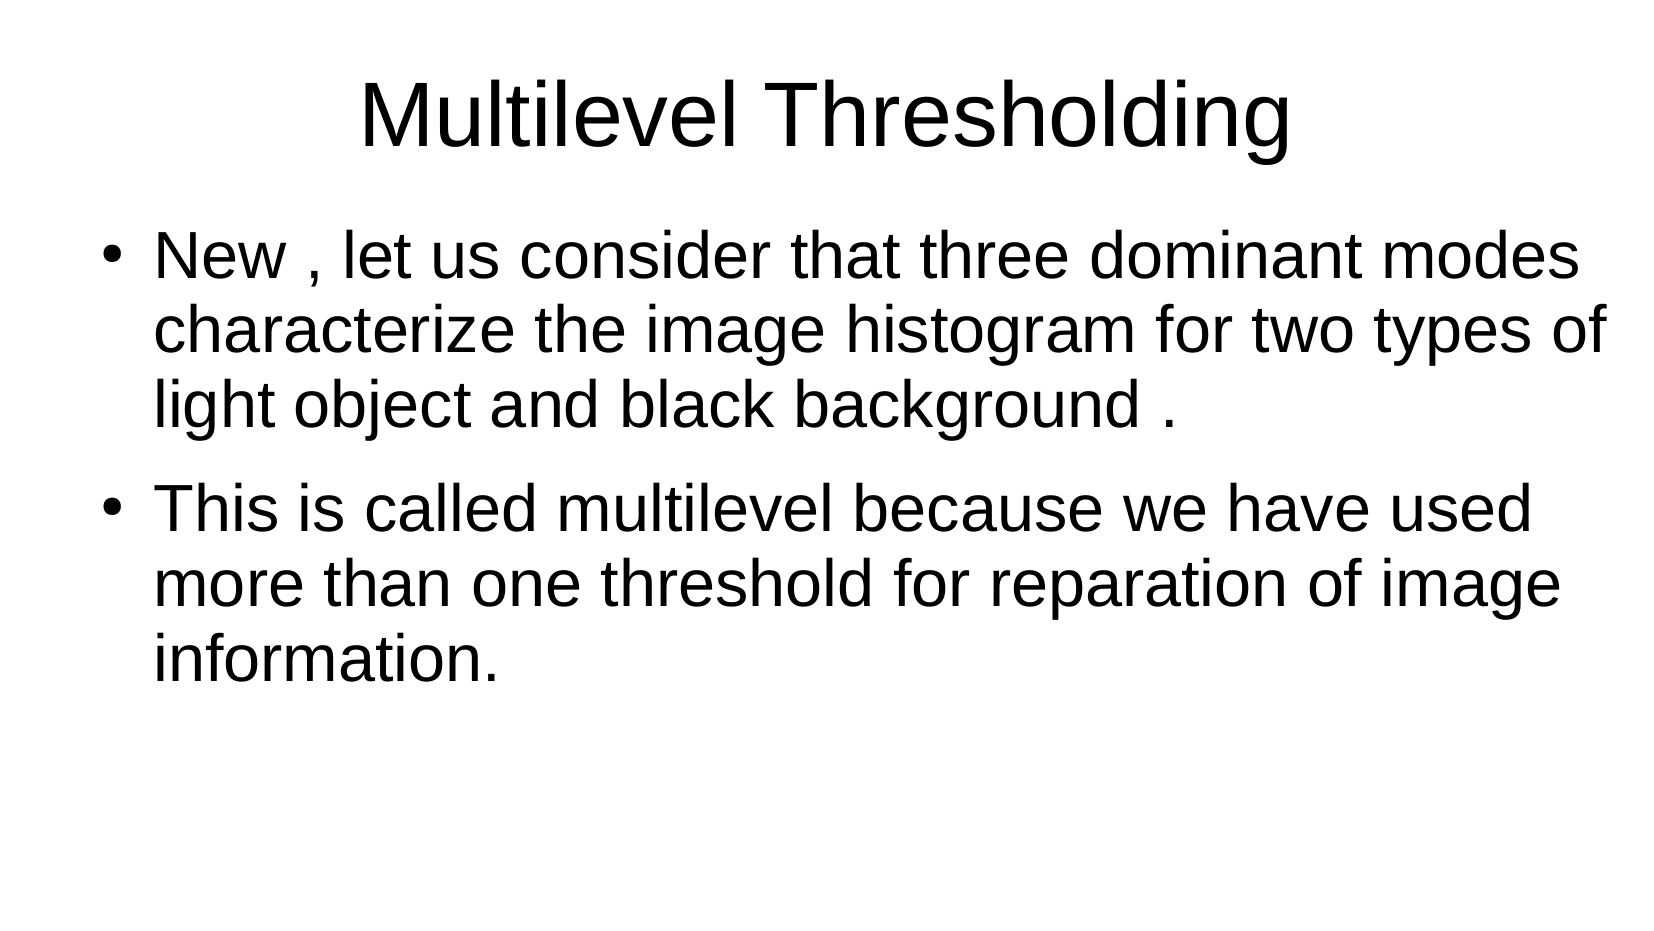

# Multilevel Thresholding
New , let us consider that three dominant modes characterize the image histogram for two types of light object and black background .
This is called multilevel because we have used more than one threshold for reparation of image information.